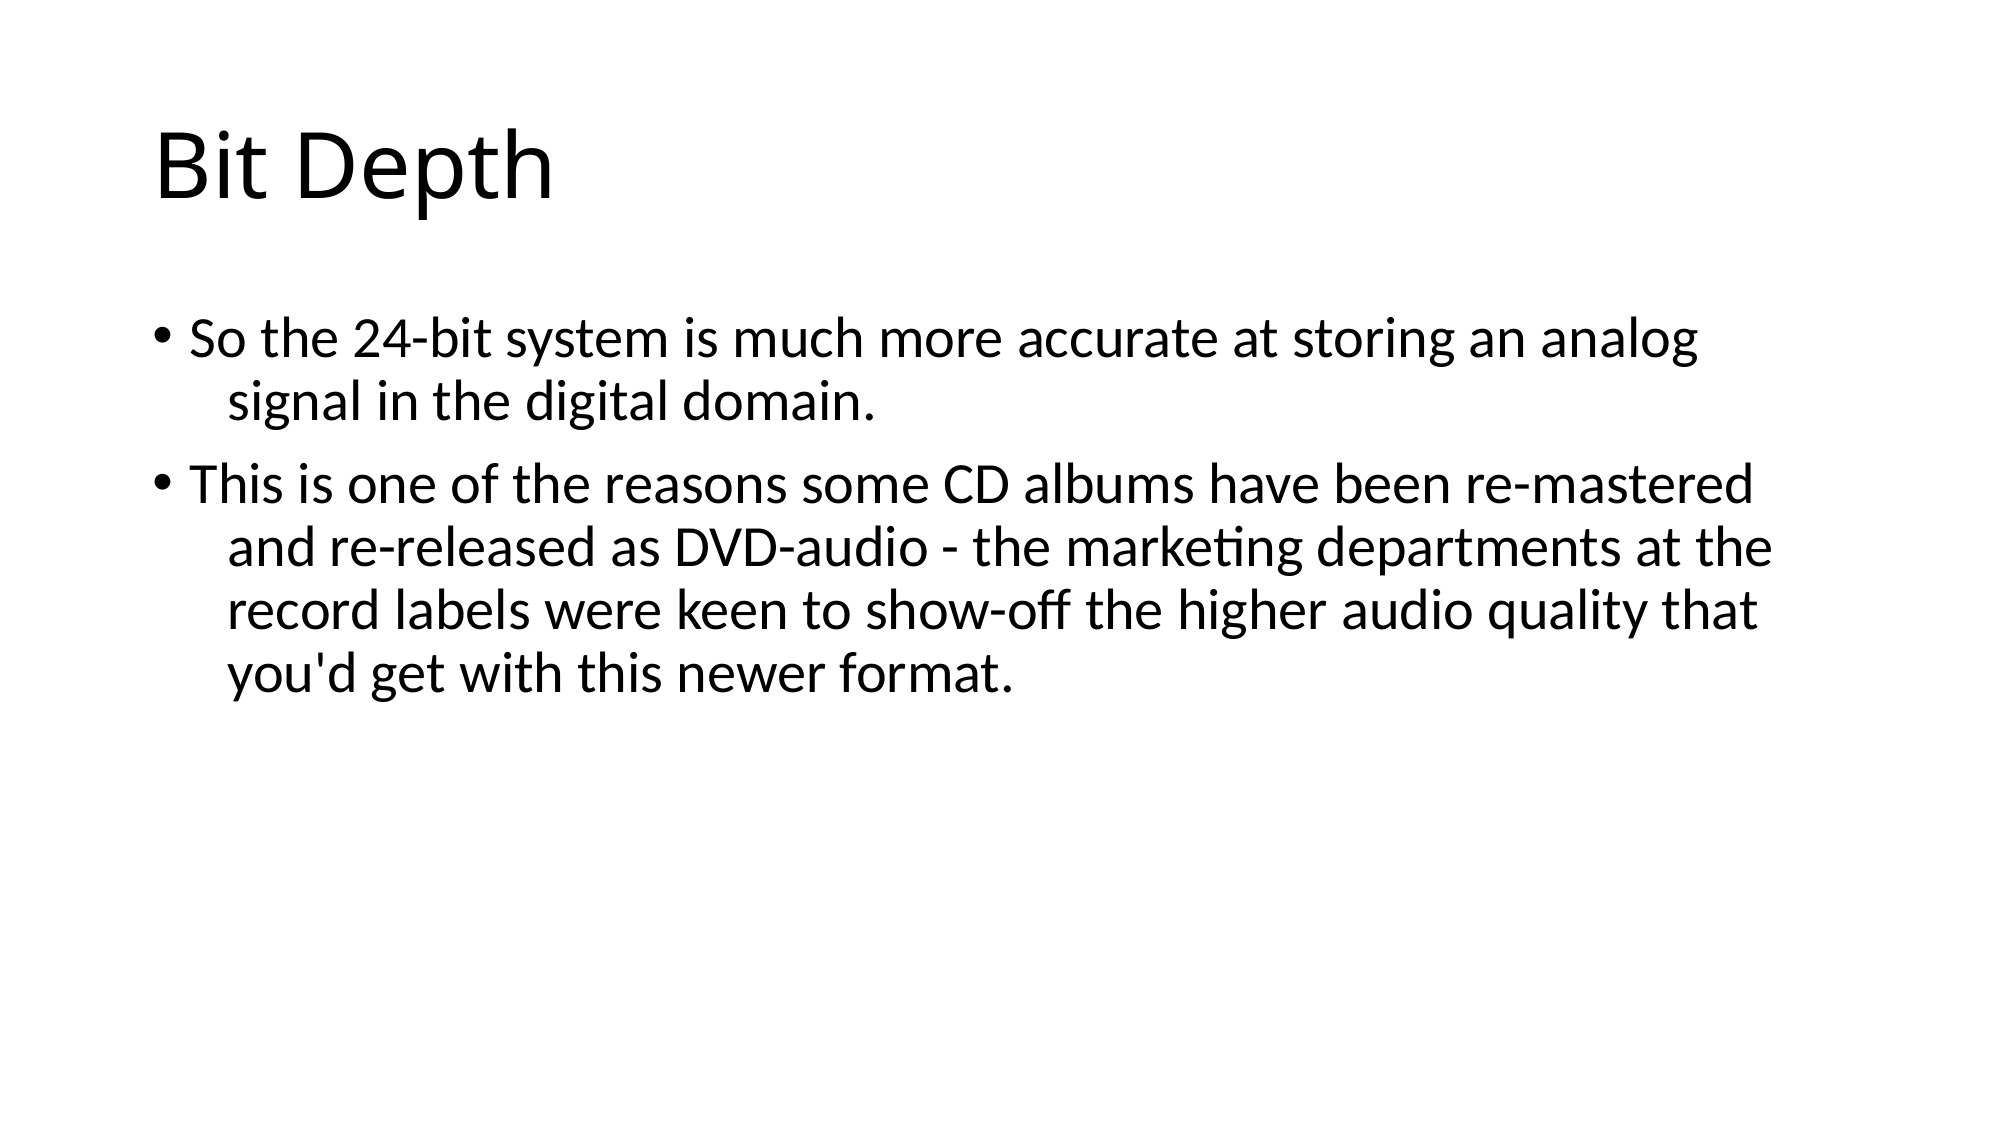

# Bit Depth
So the 24-bit system is much more accurate at storing an analog signal in the digital domain.
This is one of the reasons some CD albums have been re-mastered and re-released as DVD-audio - the marketing departments at the record labels were keen to show-off the higher audio quality that you'd get with this newer format.